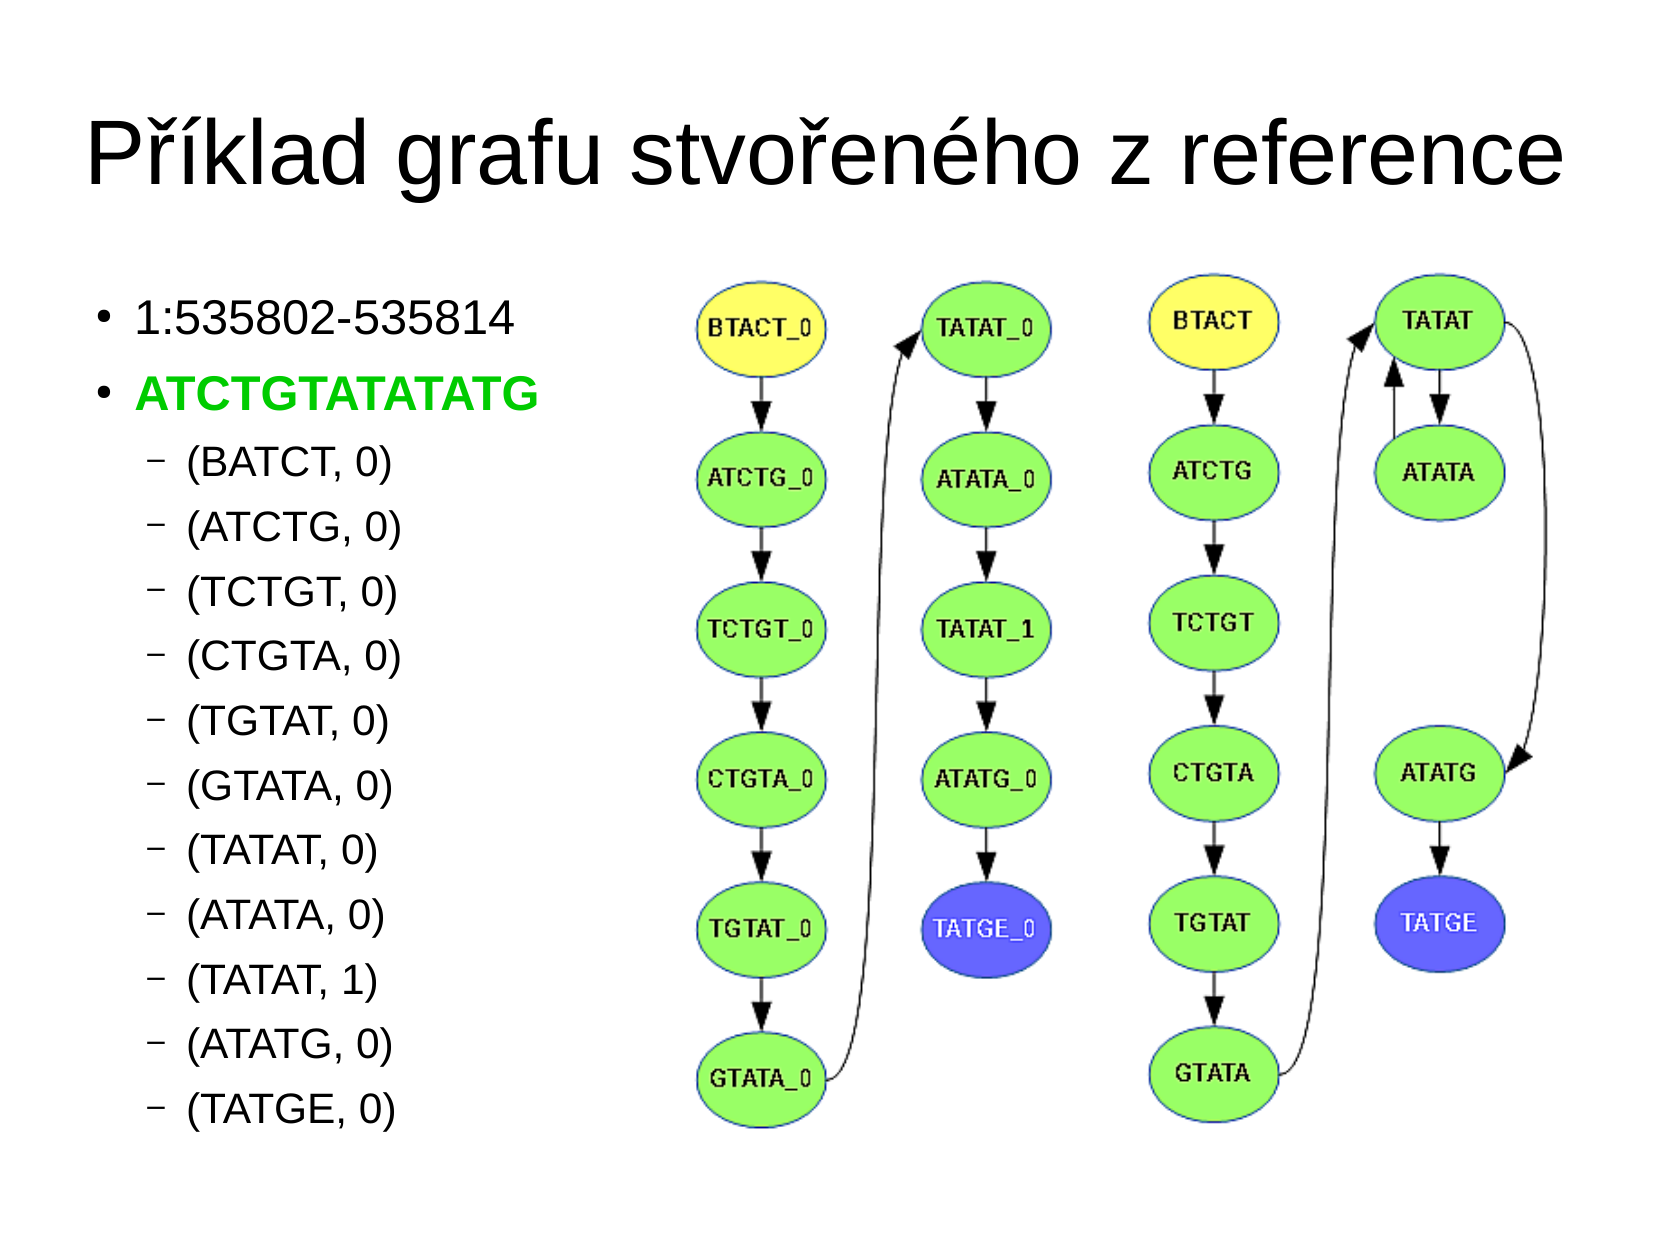

# Příklad grafu stvořeného z reference
1:535802-535814
ATCTGTATATATG
(BATCT, 0)
(ATCTG, 0)
(TCTGT, 0)
(CTGTA, 0)
(TGTAT, 0)
(GTATA, 0)
(TATAT, 0)
(ATATA, 0)
(TATAT, 1)
(ATATG, 0)
(TATGE, 0)